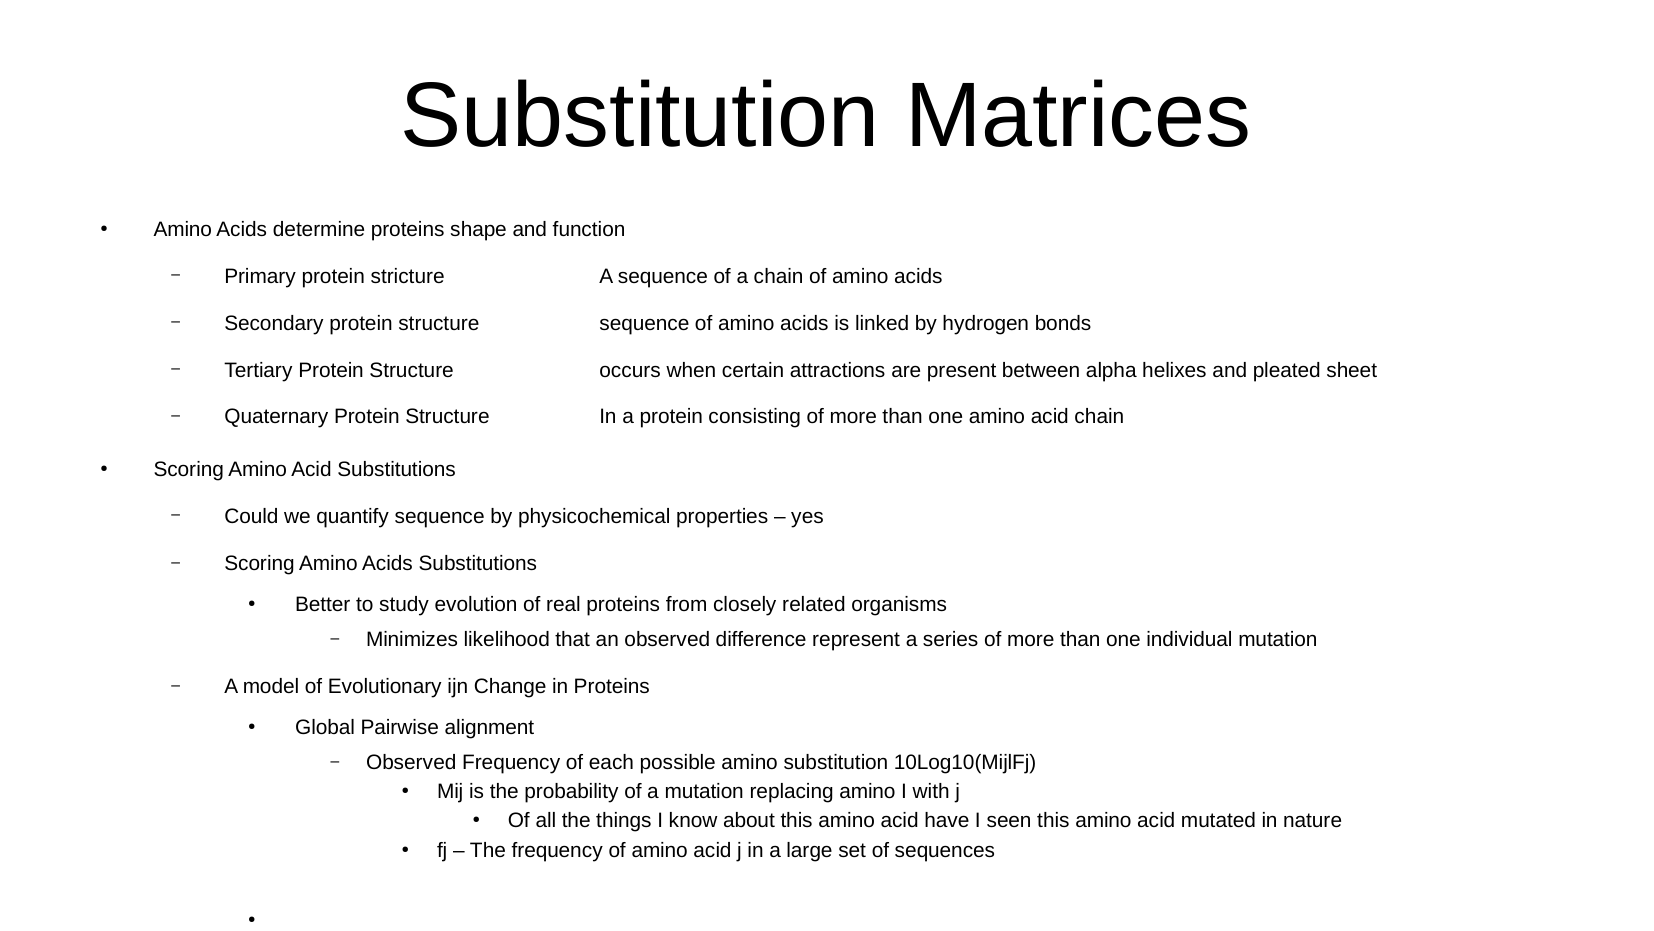

# Substitution Matrices
Amino Acids determine proteins shape and function
Primary protein stricture			A sequence of a chain of amino acids
Secondary protein structure		sequence of amino acids is linked by hydrogen bonds
Tertiary Protein Structure 		occurs when certain attractions are present between alpha helixes and pleated sheet
Quaternary Protein Structure		In a protein consisting of more than one amino acid chain
Scoring Amino Acid Substitutions
Could we quantify sequence by physicochemical properties – yes
Scoring Amino Acids Substitutions
Better to study evolution of real proteins from closely related organisms
Minimizes likelihood that an observed difference represent a series of more than one individual mutation
A model of Evolutionary ijn Change in Proteins
Global Pairwise alignment
Observed Frequency of each possible amino substitution 10Log10(MijlFj)
Mij is the probability of a mutation replacing amino I with j
Of all the things I know about this amino acid have I seen this amino acid mutated in nature
fj – The frequency of amino acid j in a large set of sequences